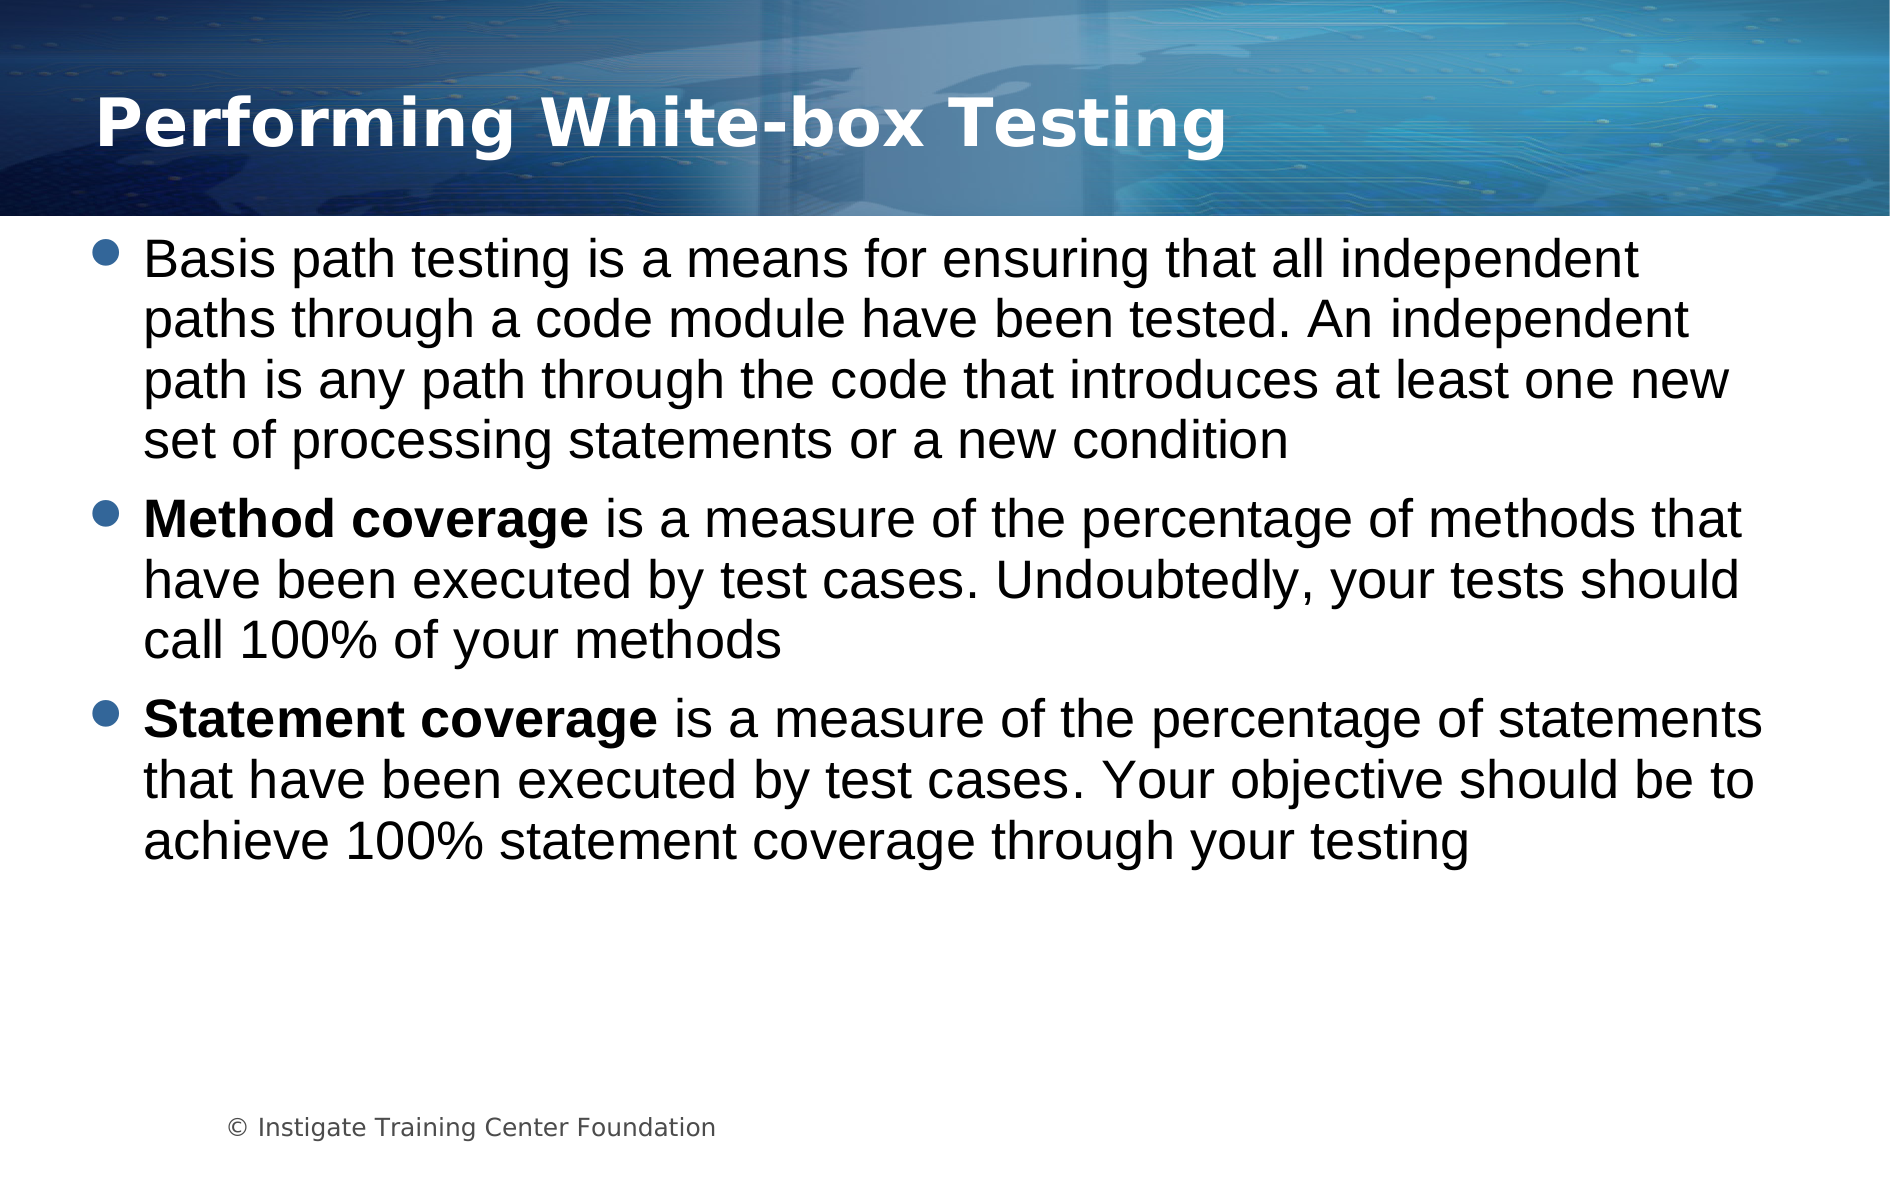

# Performing White-box Testing
Basis path testing is a means for ensuring that all independent paths through a code module have been tested. An independent path is any path through the code that introduces at least one new set of processing statements or a new condition
Method coverage is a measure of the percentage of methods that have been executed by test cases. Undoubtedly, your tests should call 100% of your methods
Statement coverage is a measure of the percentage of statements that have been executed by test cases. Your objective should be to achieve 100% statement coverage through your testing